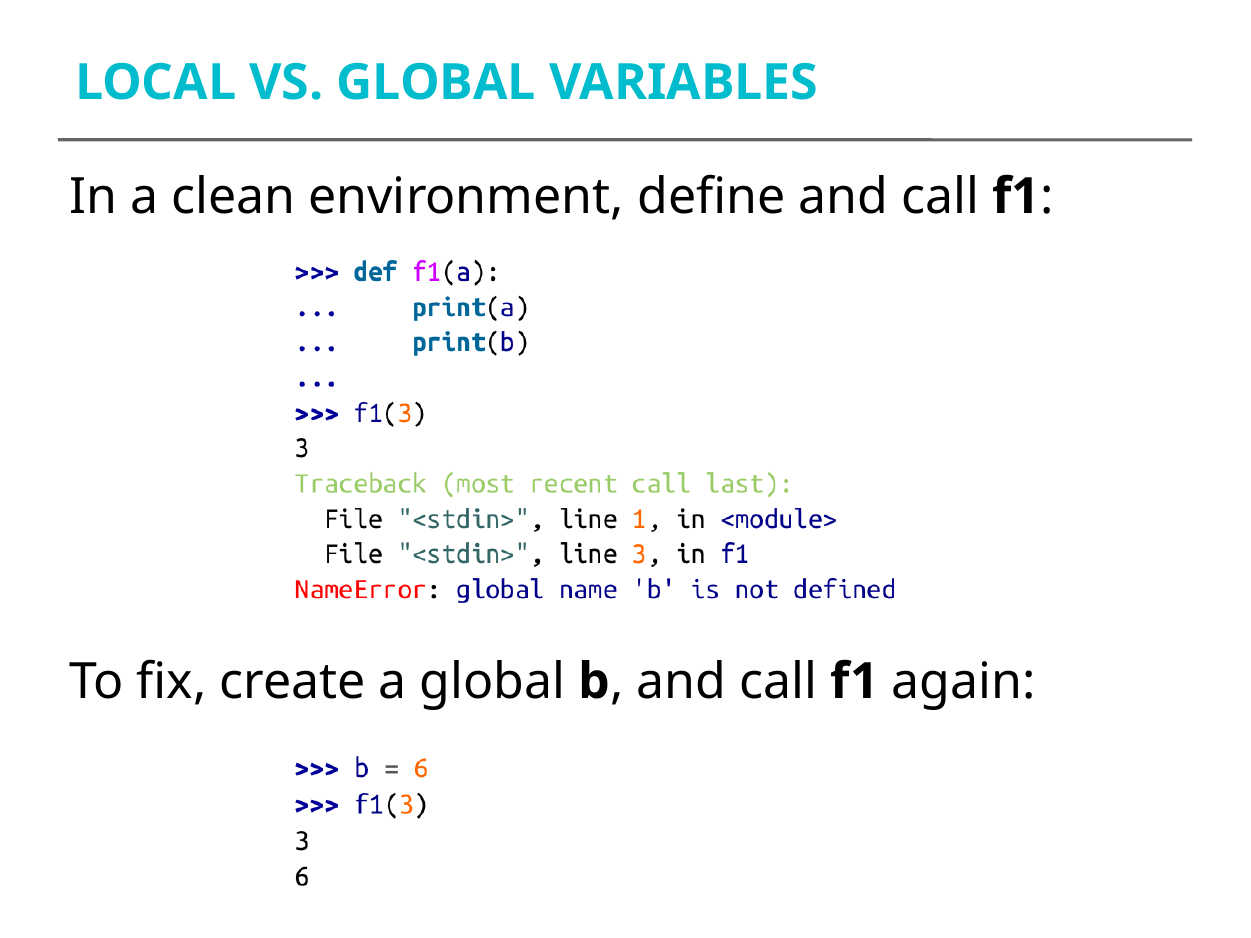

# LOCAL VS. GLOBAL VARIABLES
In a clean environment, define and call f1:
To fix, create a global b, and call f1 again: